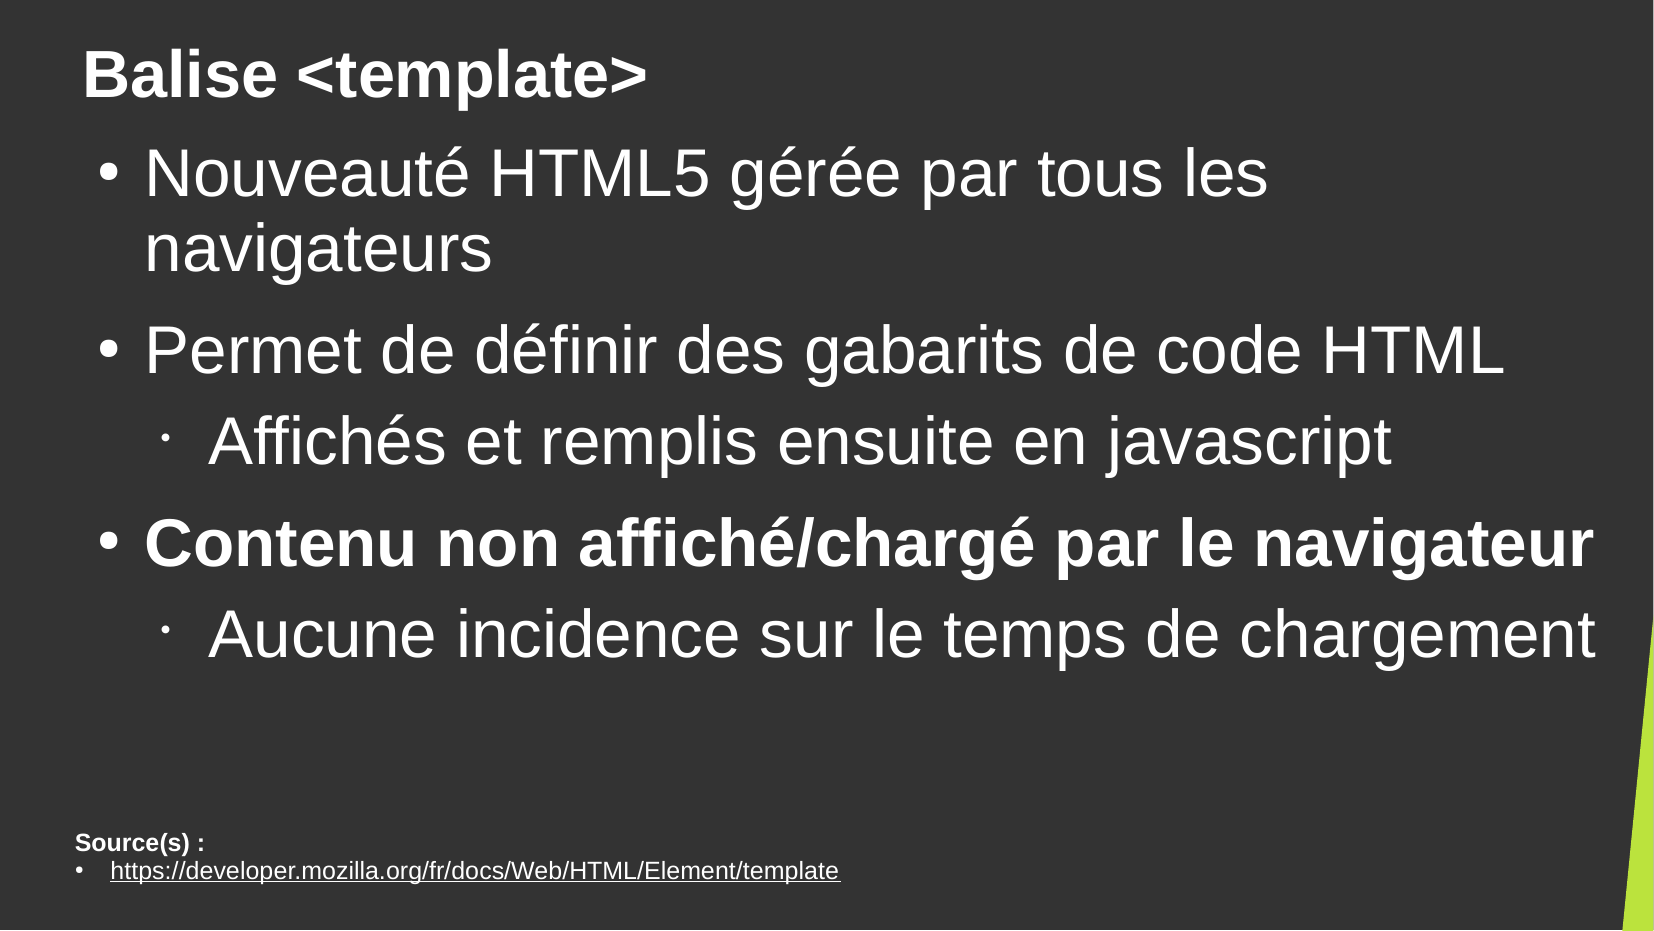

# Balise <template>
Nouveauté HTML5 gérée par tous les navigateurs
Permet de définir des gabarits de code HTML
Affichés et remplis ensuite en javascript
Contenu non affiché/chargé par le navigateur
Aucune incidence sur le temps de chargement
Source(s) :
https://developer.mozilla.org/fr/docs/Web/HTML/Element/template